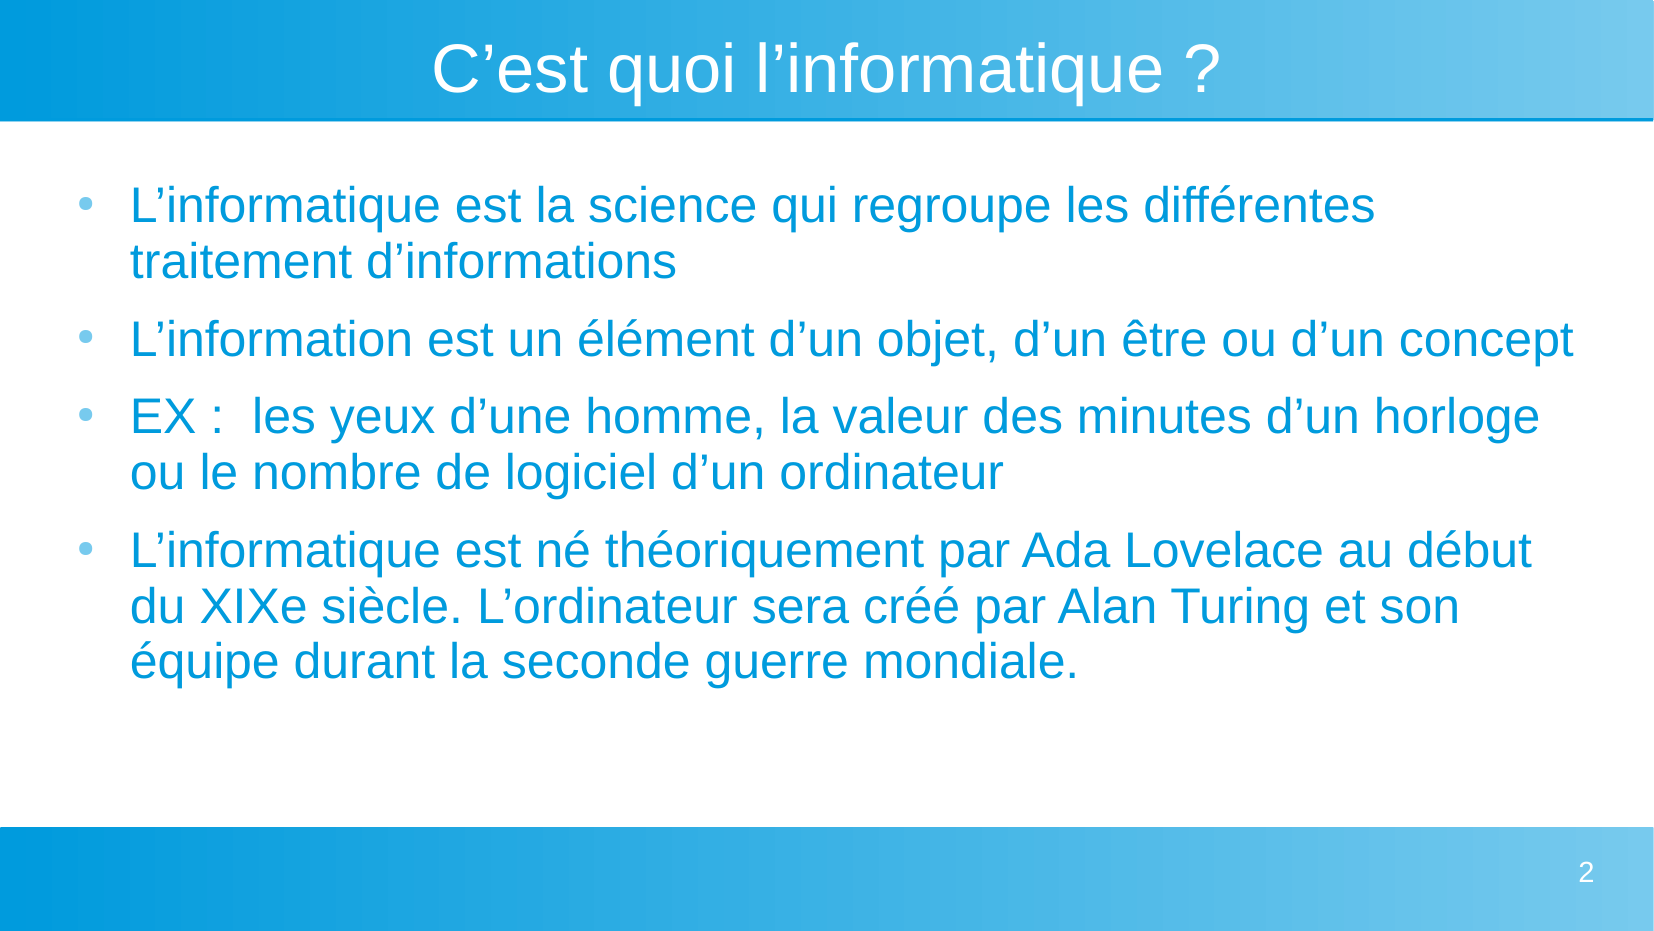

# C’est quoi l’informatique ?
L’informatique est la science qui regroupe les différentes traitement d’informations
L’information est un élément d’un objet, d’un être ou d’un concept
EX : les yeux d’une homme, la valeur des minutes d’un horloge ou le nombre de logiciel d’un ordinateur
L’informatique est né théoriquement par Ada Lovelace au début du XIXe siècle. L’ordinateur sera créé par Alan Turing et son équipe durant la seconde guerre mondiale.
2